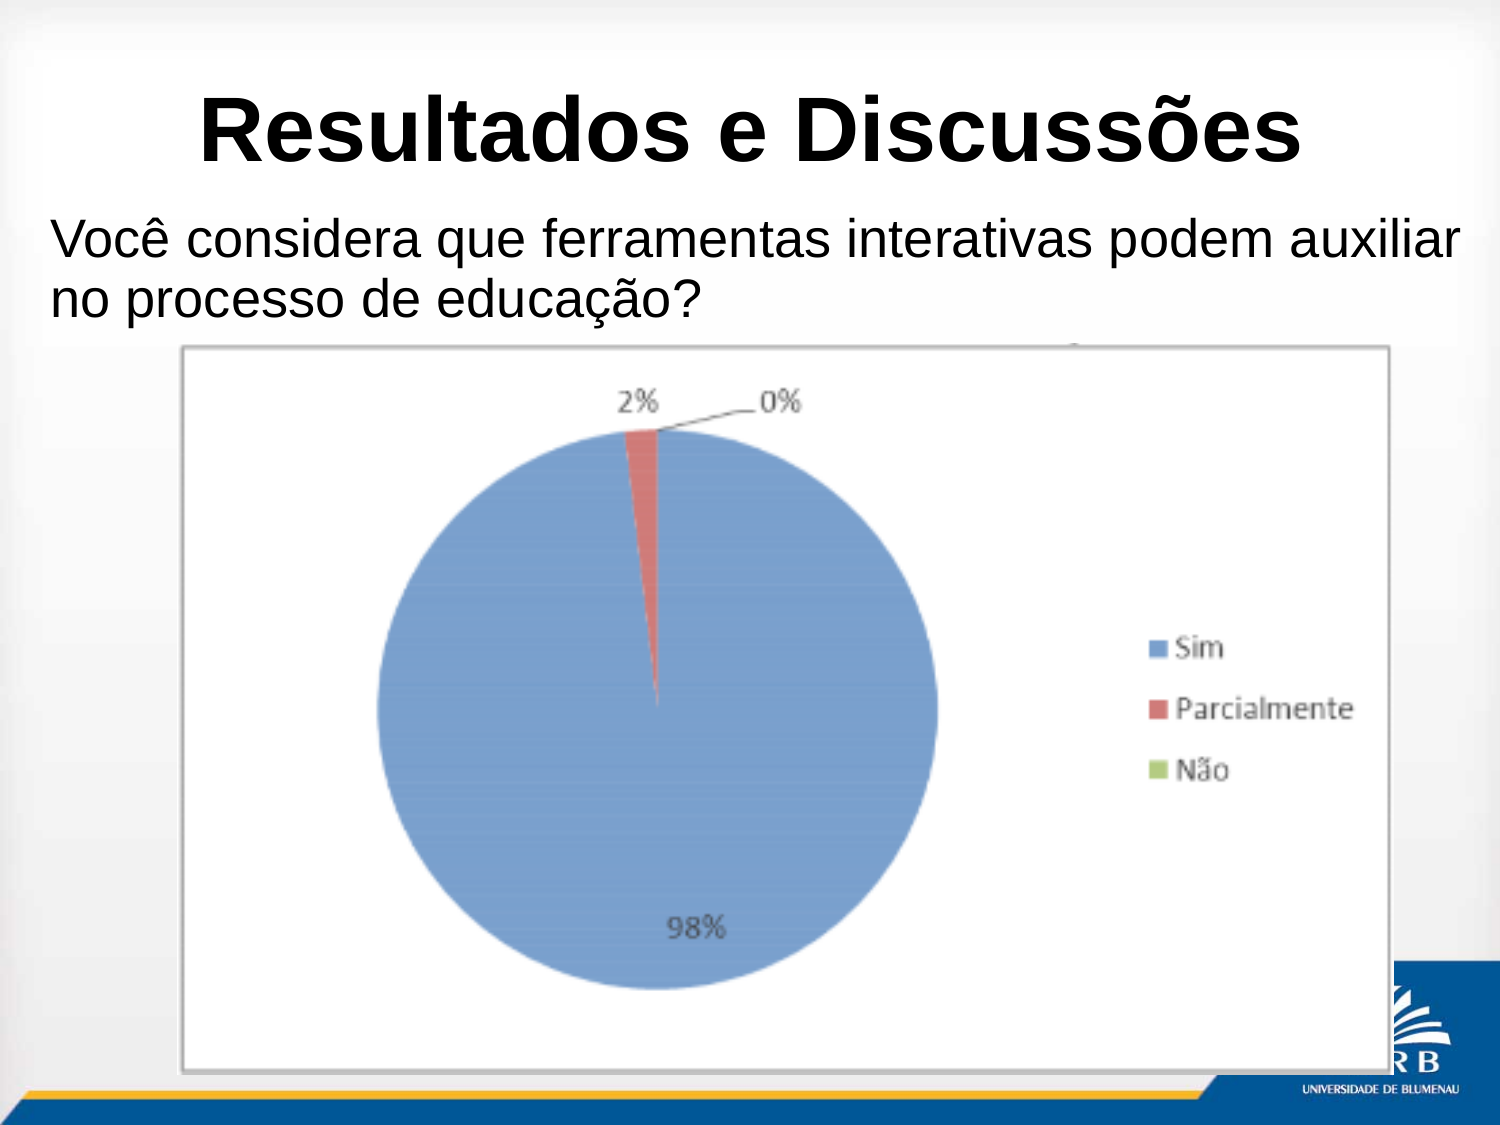

Resultados e Discussões
Você considera que ferramentas interativas podem auxiliar no processo de educação?